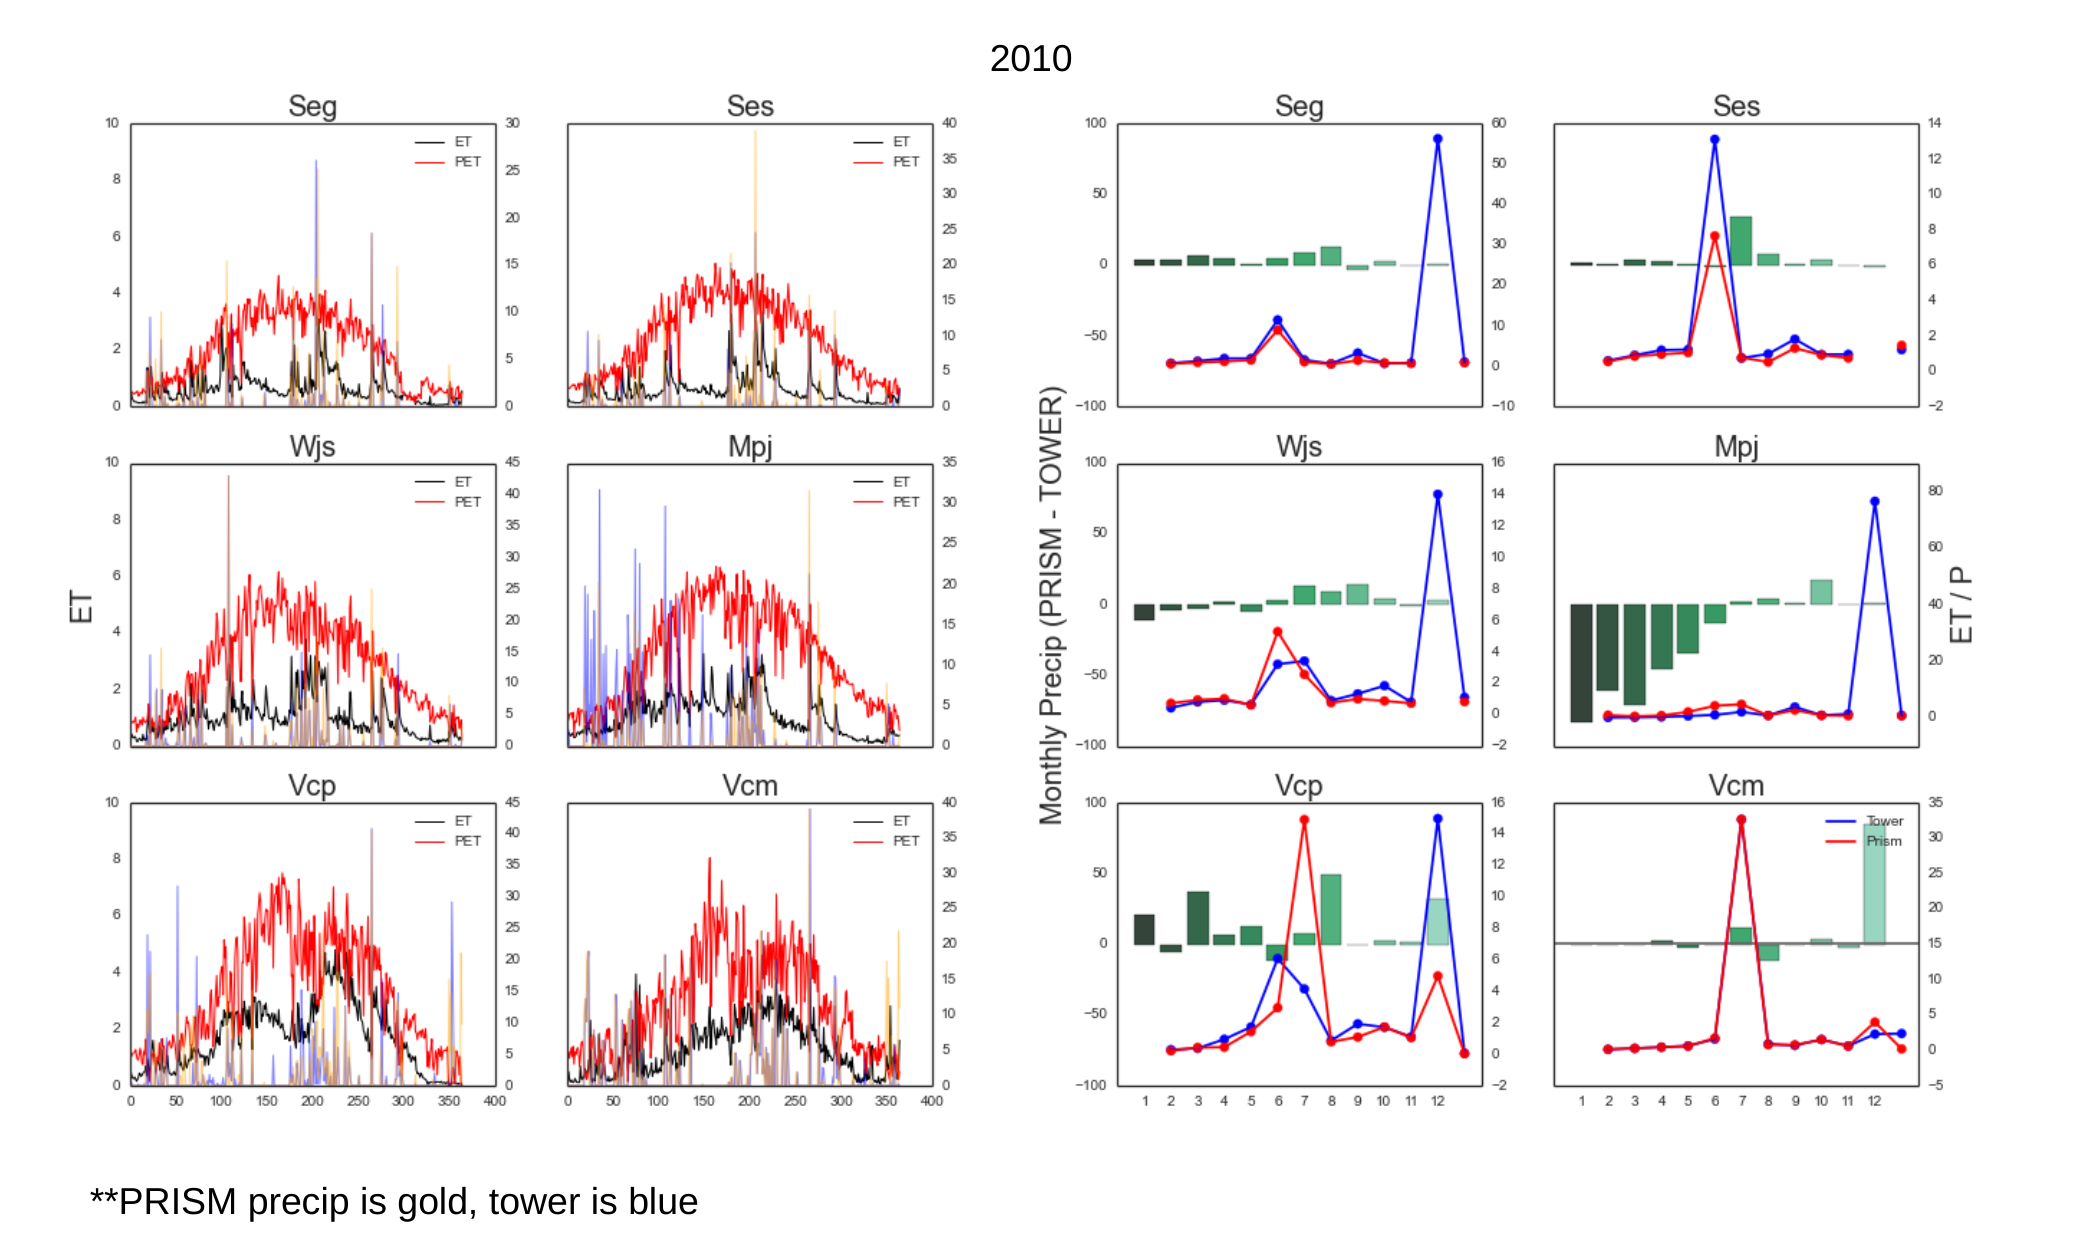

2010
**PRISM precip is gold, tower is blue